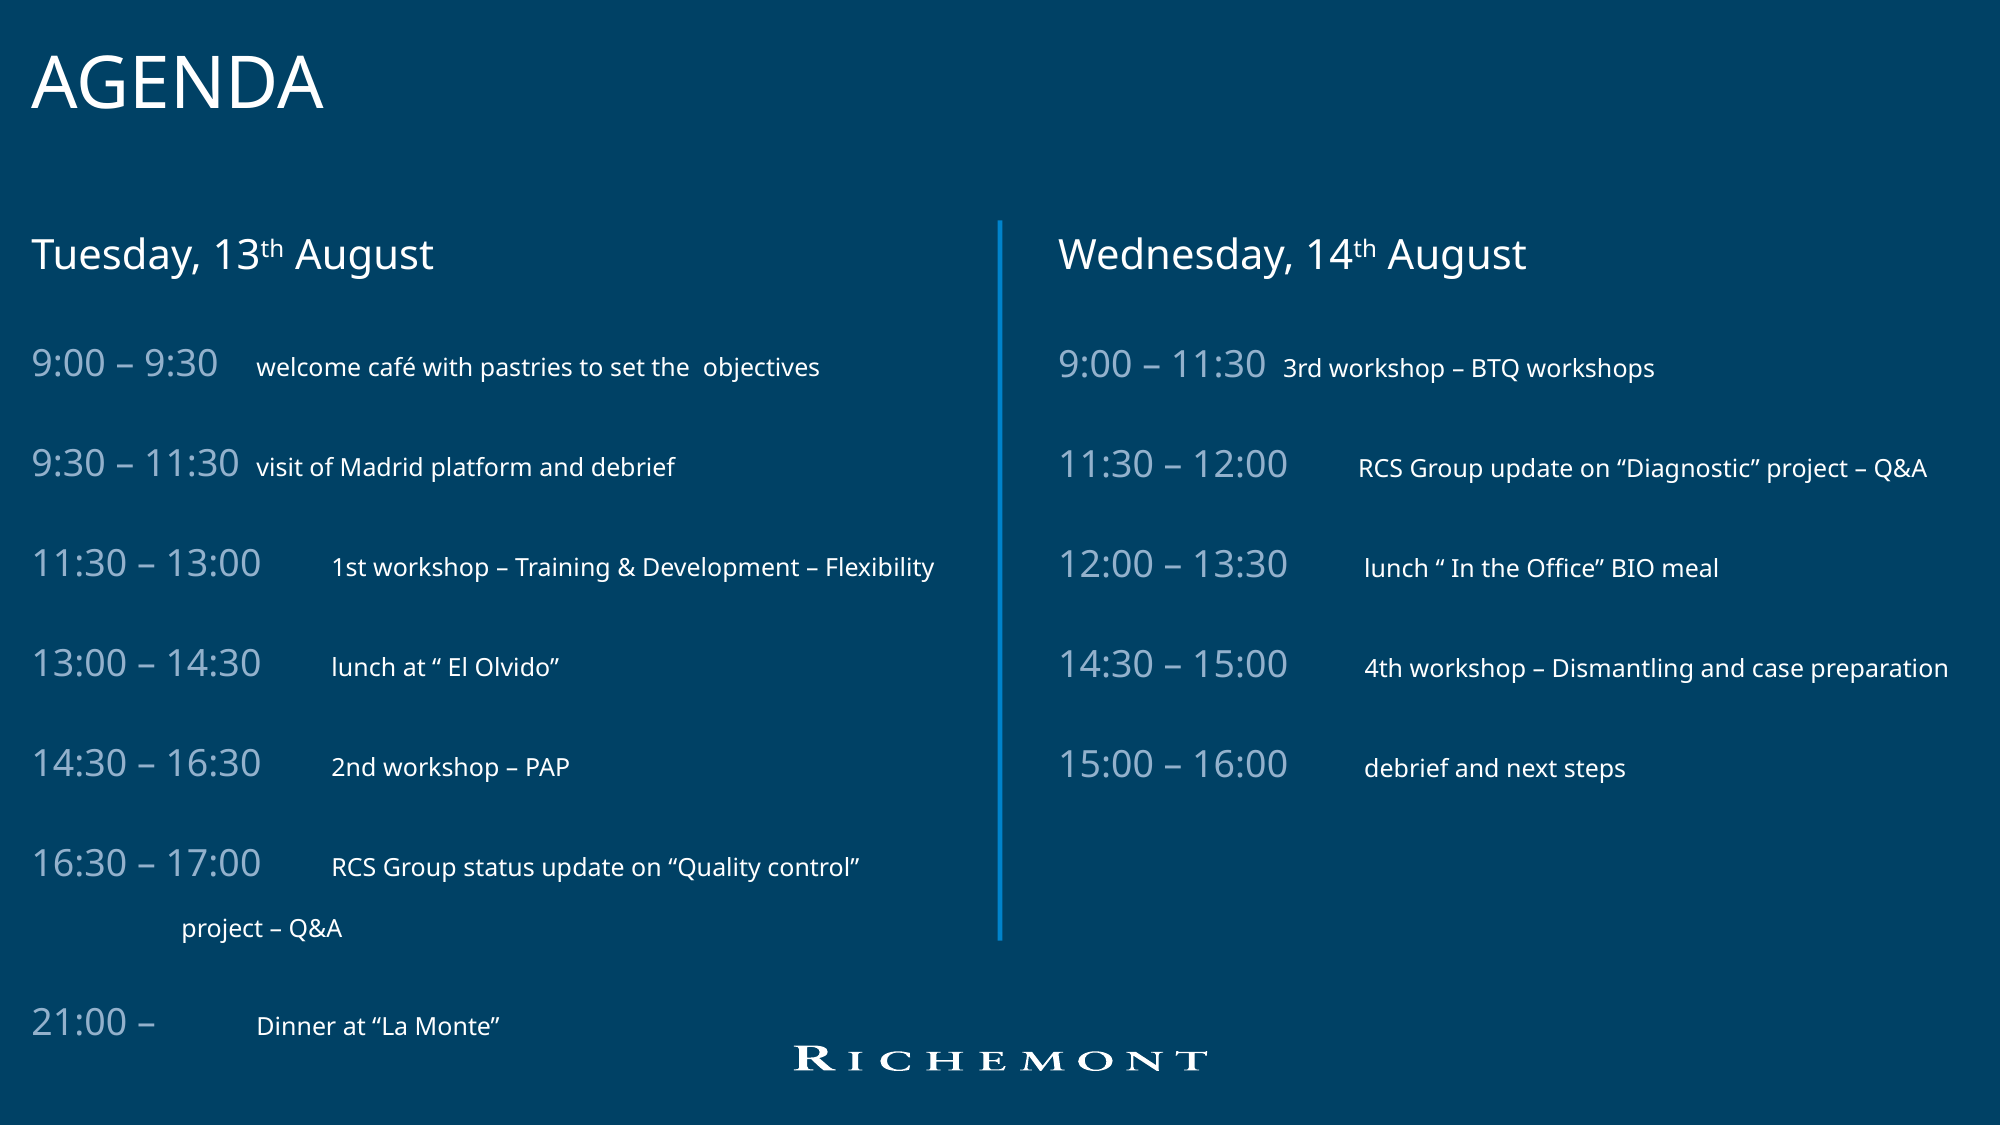

# Agenda
Tuesday, 13th August
Wednesday, 14th August
9:00 – 9:30	welcome café with pastries to set the objectives
9:30 – 11:30	visit of Madrid platform and debrief
11:30 – 13:00	1st workshop – Training & Development – Flexibility
13:00 – 14:30	lunch at “ El Olvido”
14:30 – 16:30	2nd workshop – PAP
16:30 – 17:00	RCS Group status update on “Quality control” 			project – Q&A
21:00 – 		Dinner at “La Monte”
9:00 – 11:30	3rd workshop – BTQ workshops
11:30 – 12:00	RCS Group update on “Diagnostic” project – Q&A
12:00 – 13:30	 lunch “ In the Office” BIO meal
14:30 – 15:00	 4th workshop – Dismantling and case preparation
15:00 – 16:00	 debrief and next steps